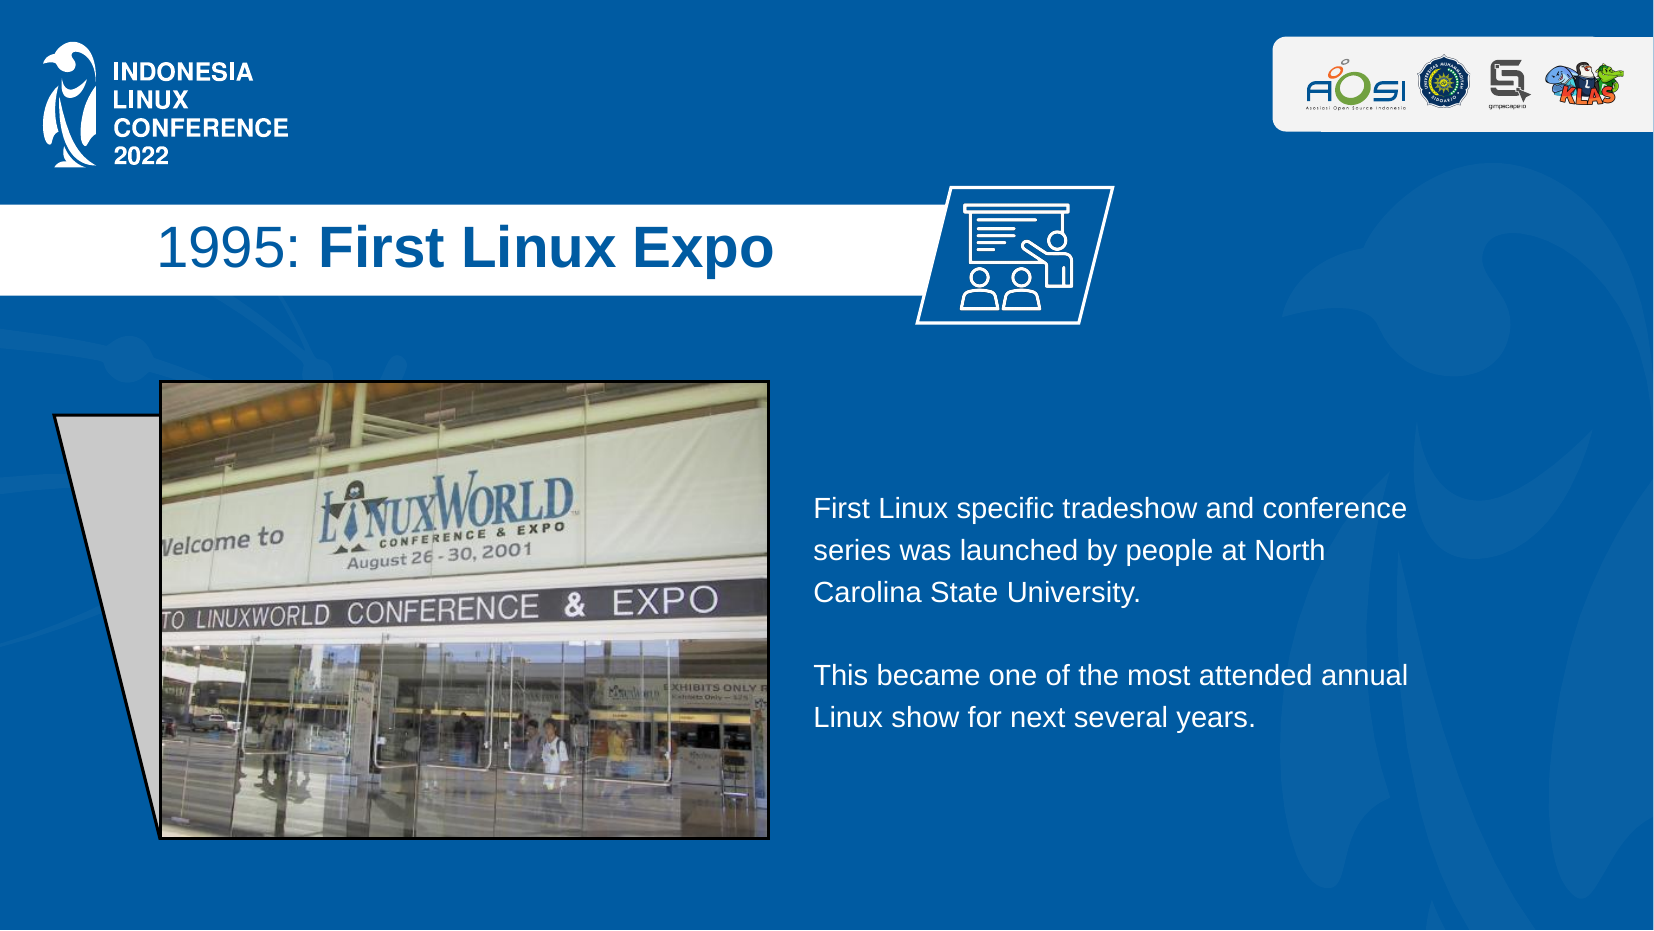

1995: First Linux Expo
First Linux specific tradeshow and conference series was launched by people at North Carolina State University.
This became one of the most attended annual Linux show for next several years.